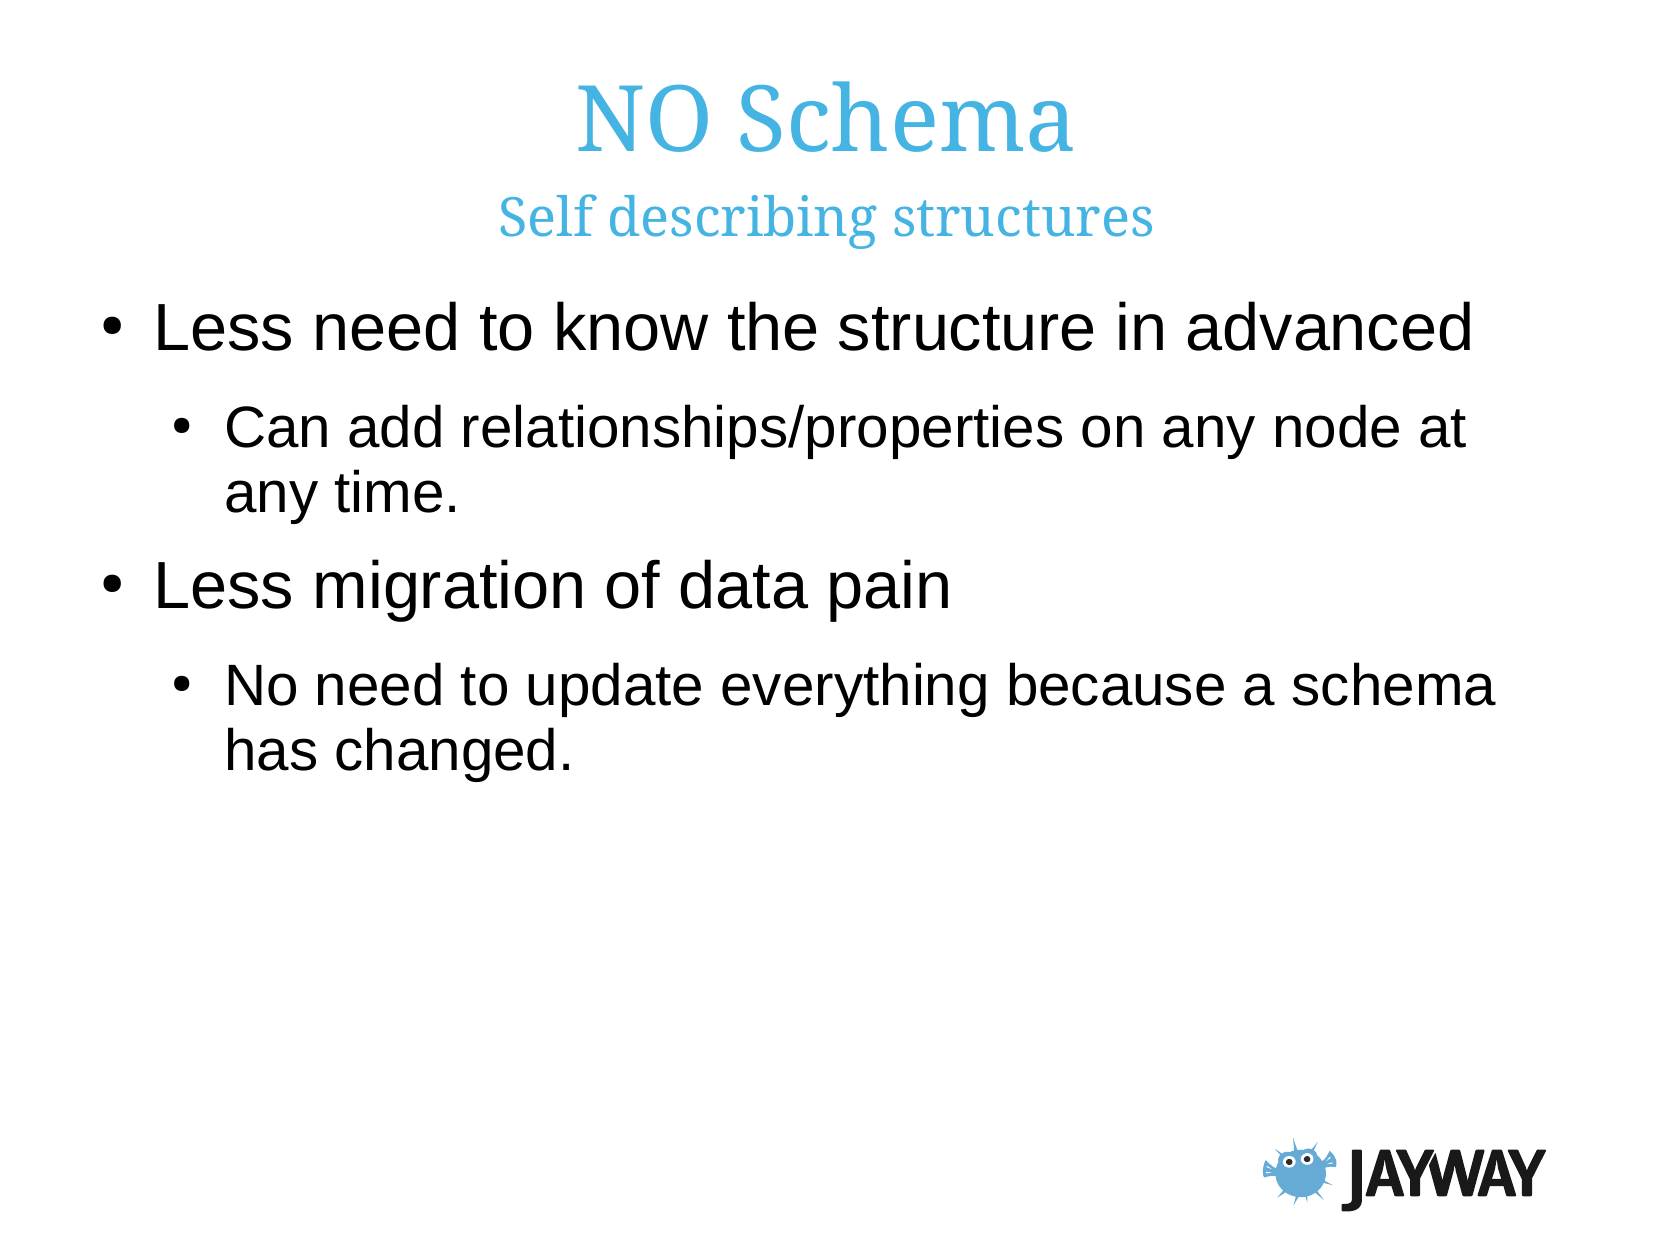

# NO Schema Self describing structures
Less need to know the structure in advanced
Can add relationships/properties on any node at any time.
Less migration of data pain
No need to update everything because a schema has changed.